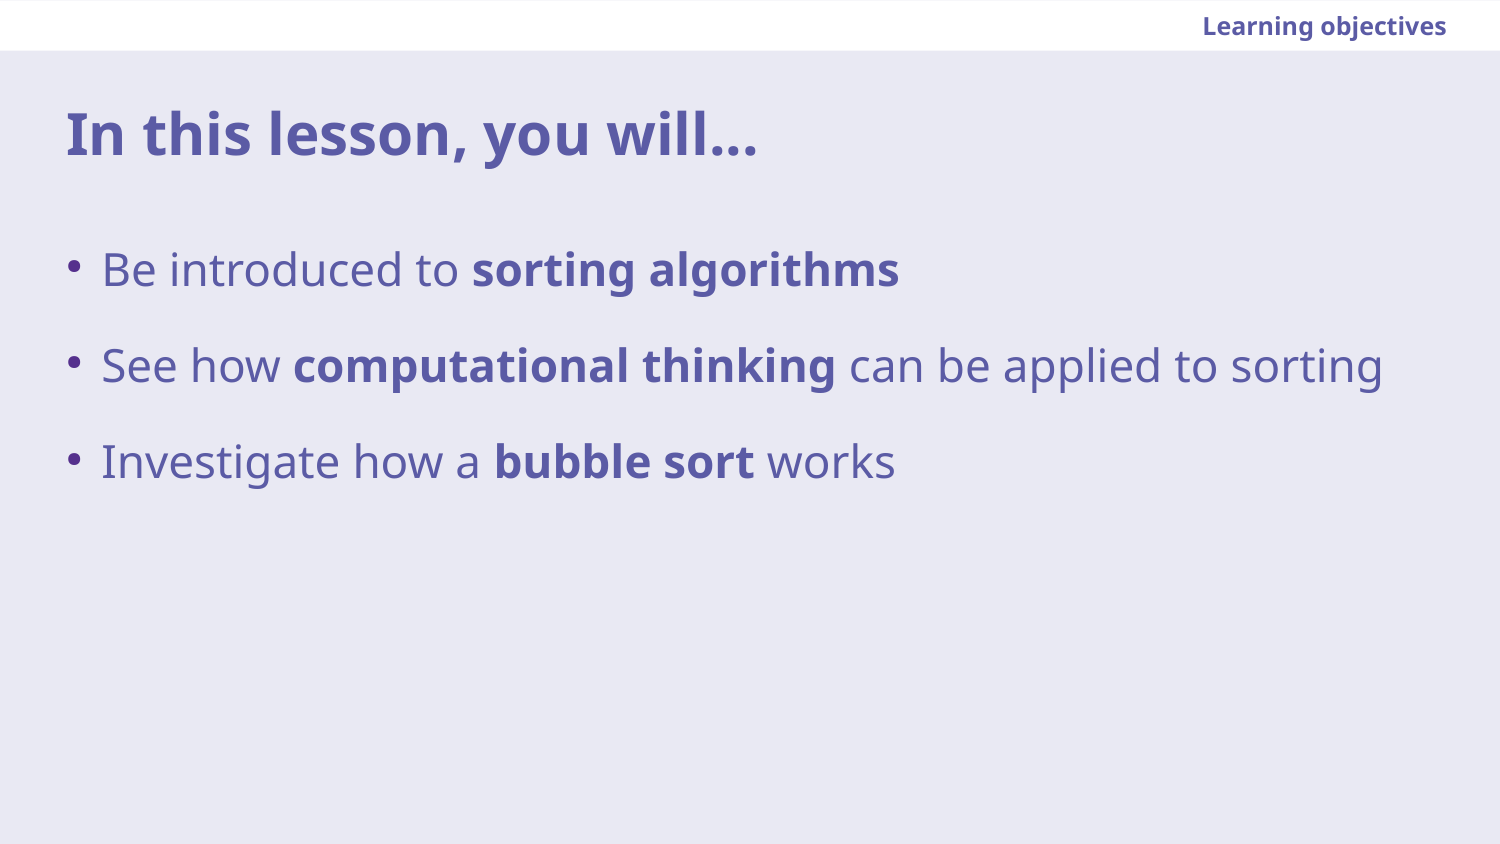

# Learning objectives
In this lesson, you will...
Be introduced to sorting algorithms
See how computational thinking can be applied to sorting
Investigate how a bubble sort works